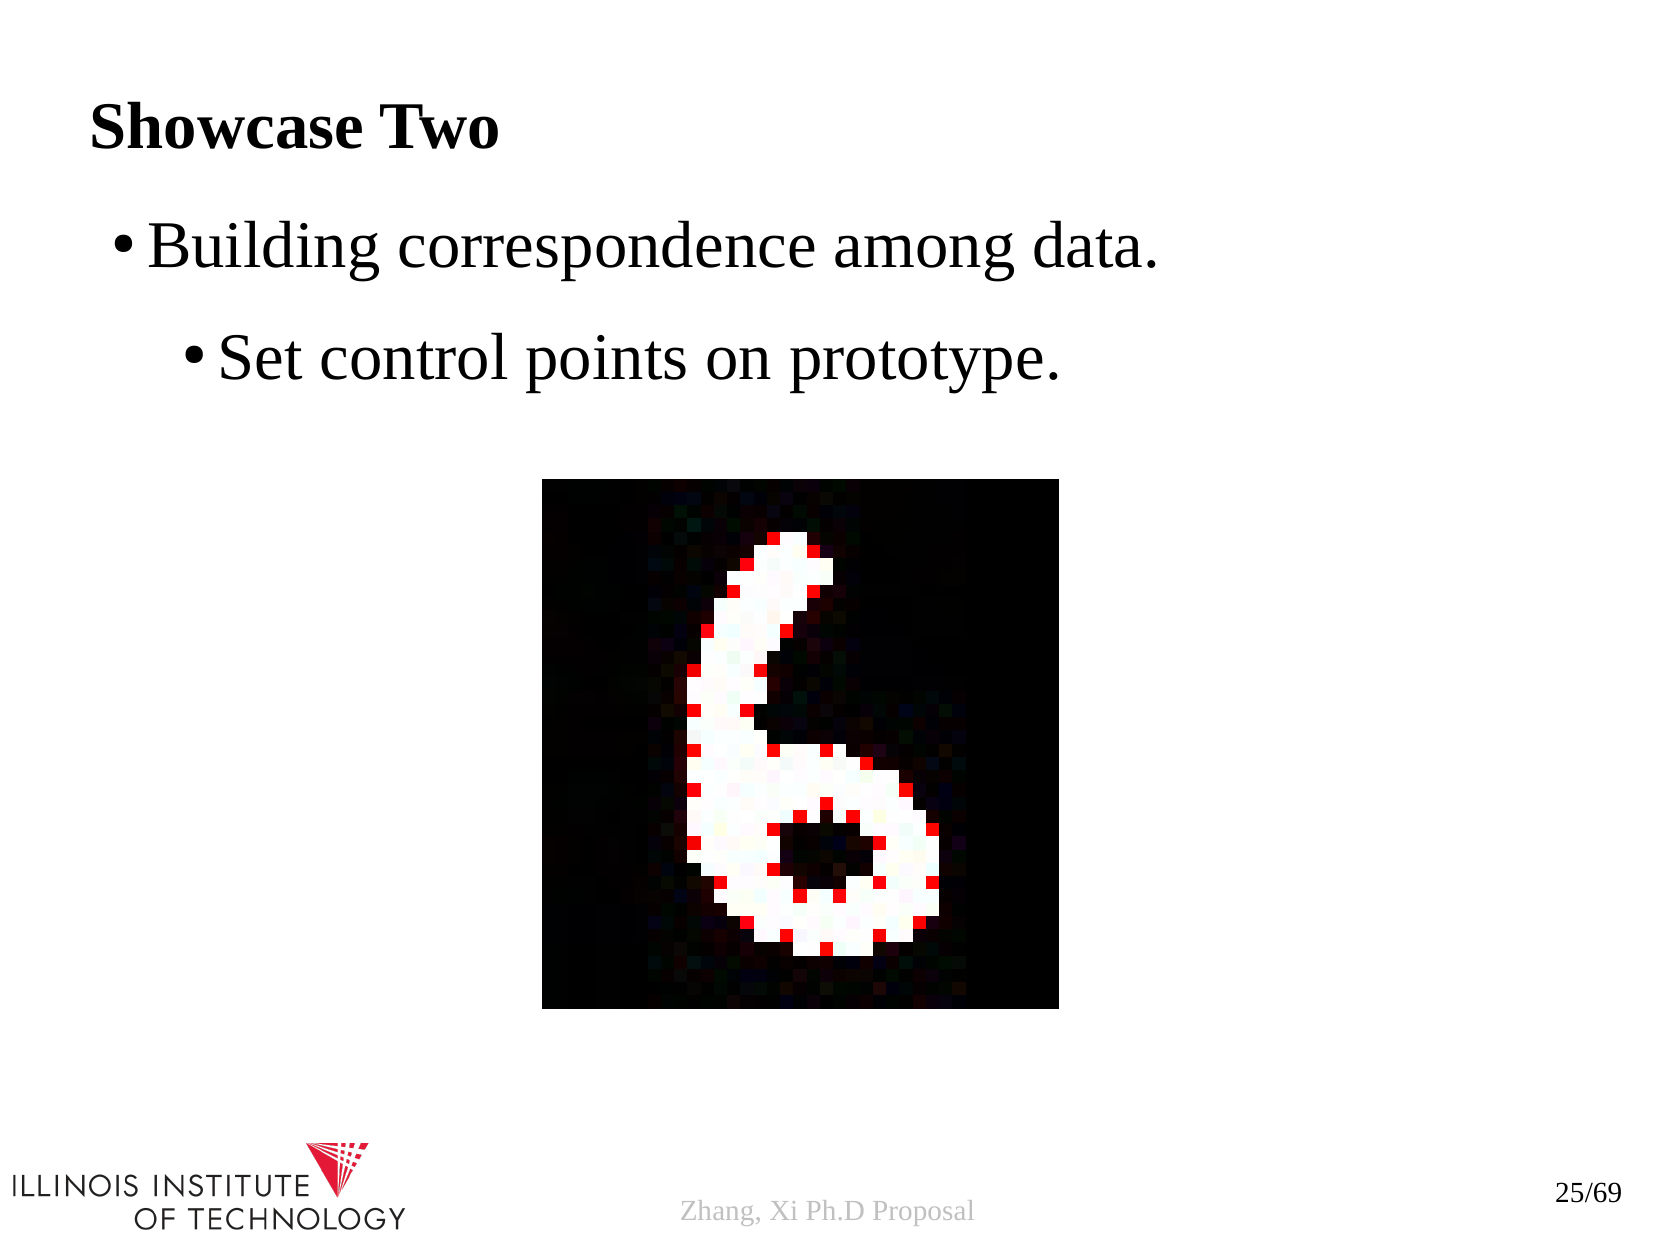

Showcase Two
Building correspondence among data.
Set control points on prototype.
25
Zhang, Xi Ph.D Proposal